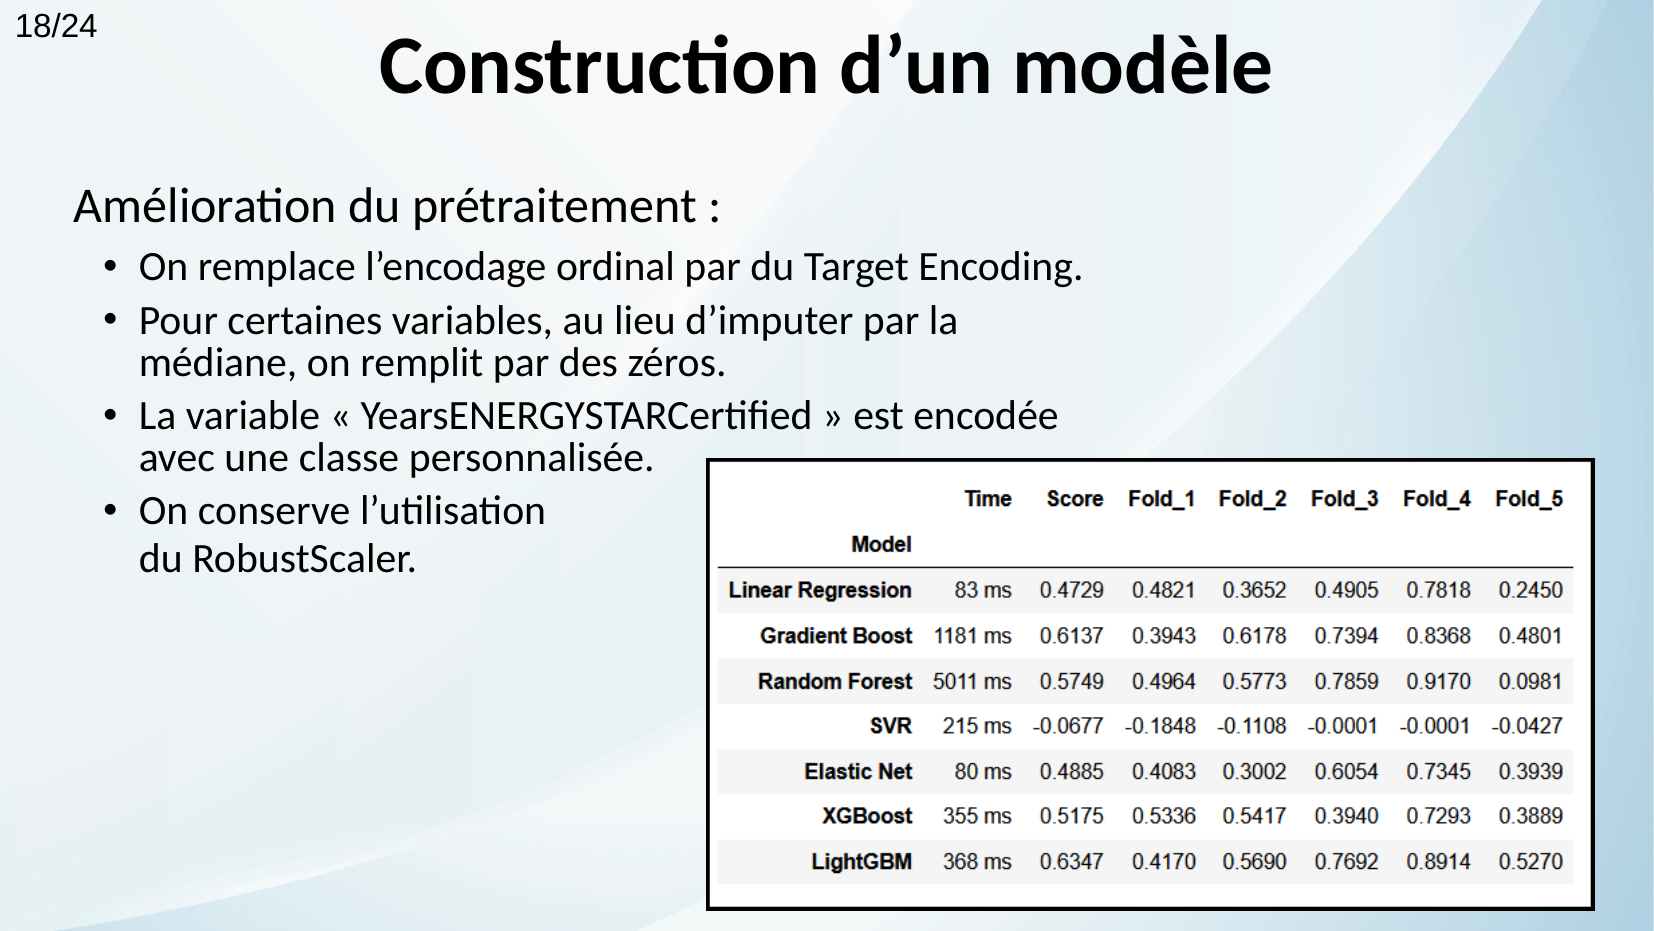

18/24
# Construction d’un modèle
Amélioration du prétraitement :
On remplace l’encodage ordinal par du Target Encoding.
Pour certaines variables, au lieu d’imputer par la médiane, on remplit par des zéros.
La variable « YearsENERGYSTARCertified » est encodée avec une classe personnalisée.
On conserve l’utilisation
du RobustScaler.